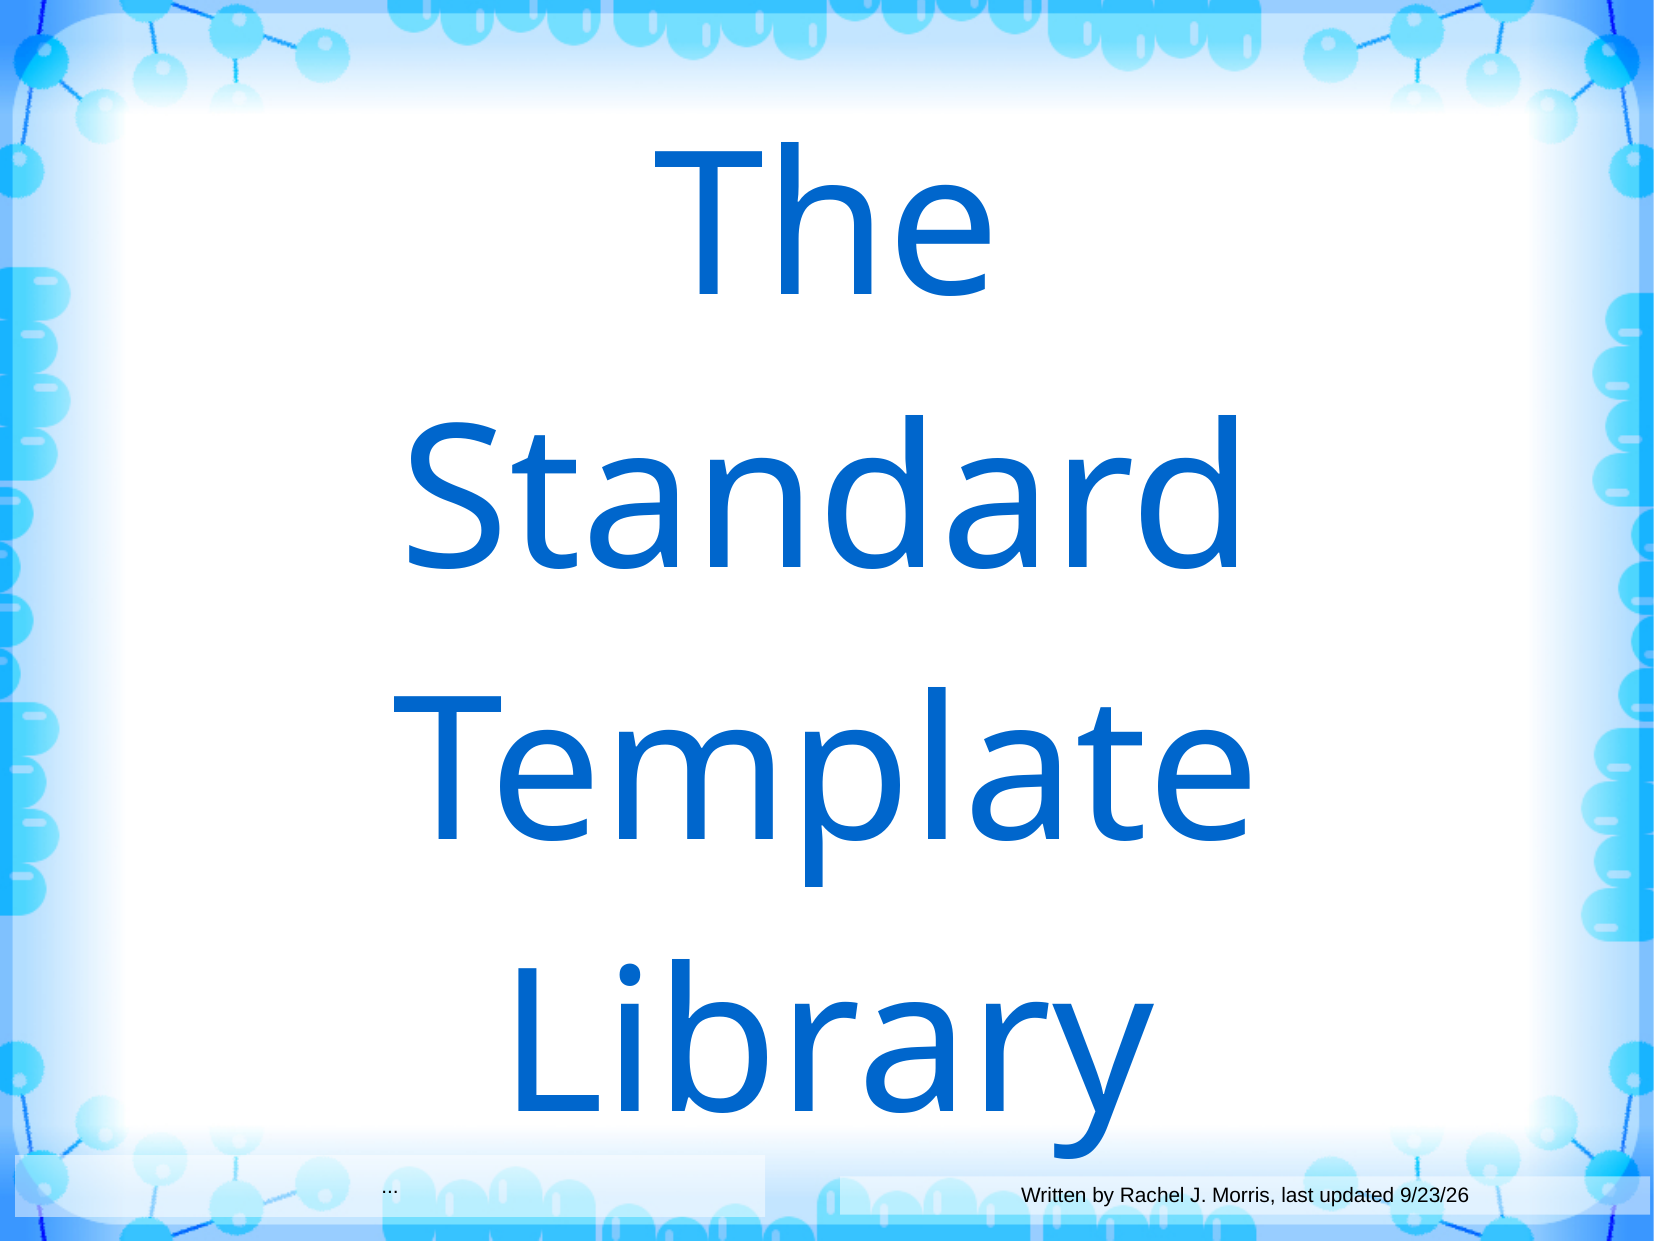

# The Standard Template Library
...
Written by Rachel J. Morris, last updated